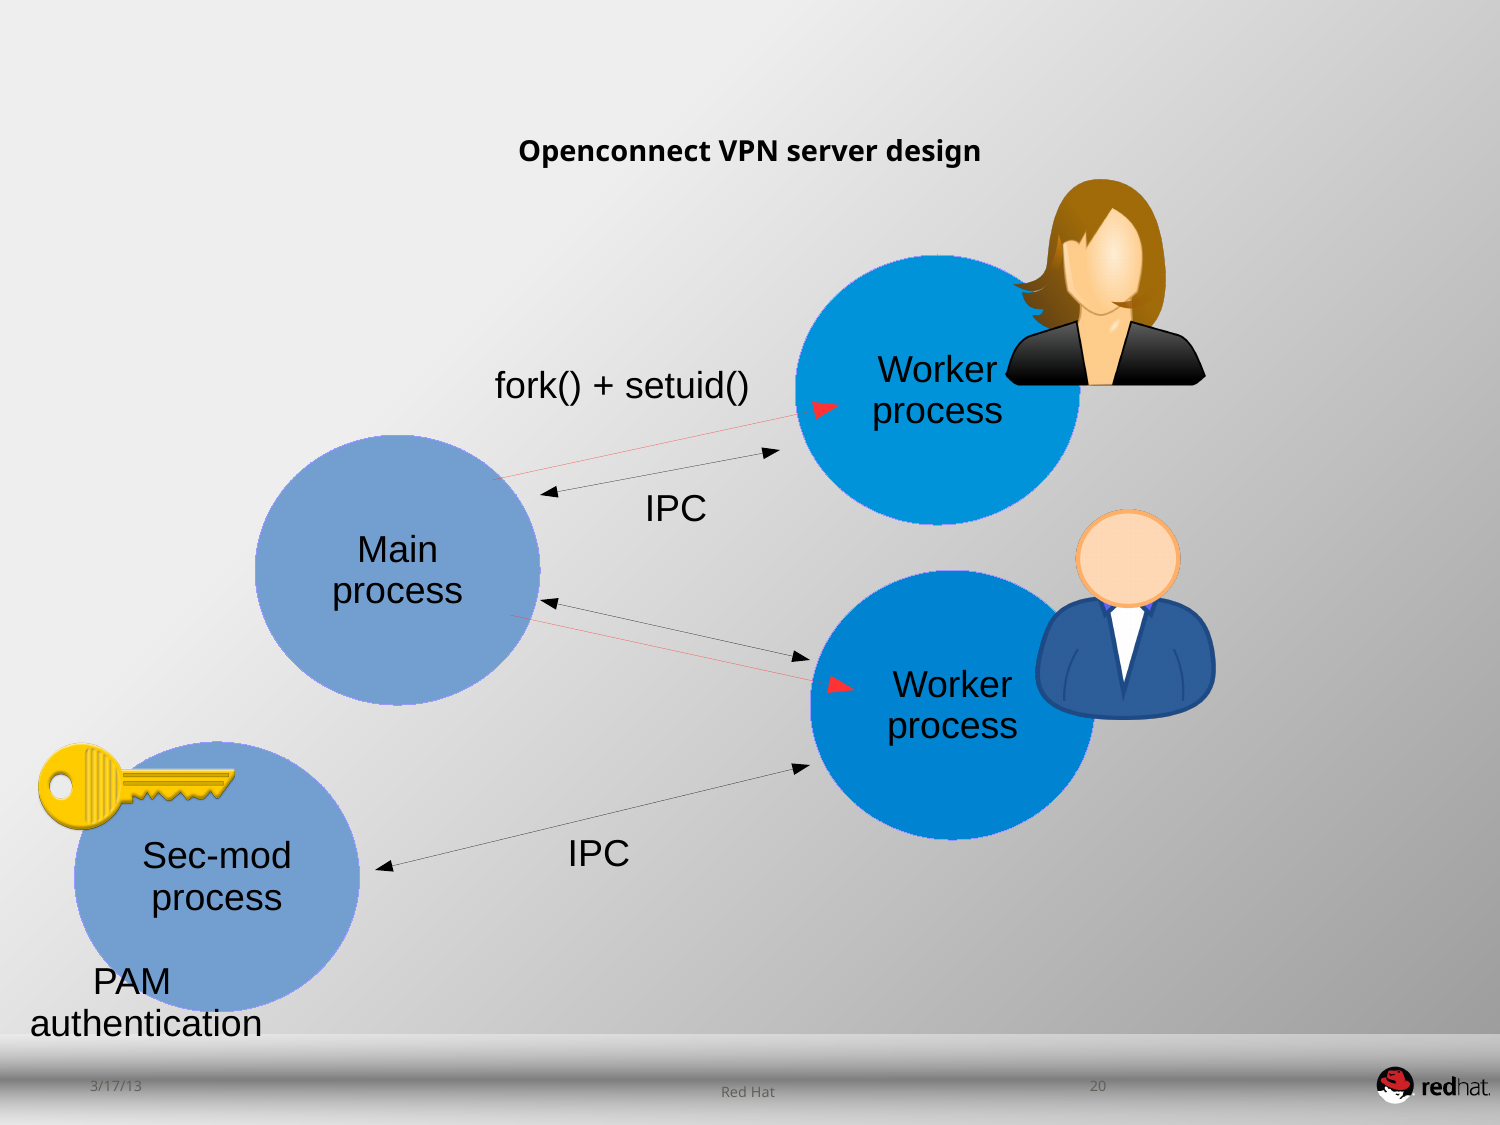

# Openconnect VPN server design
Worker
process
fork() + setuid()
Main
process
IPC
Worker
process
Sec-mod
process
IPC
 PAM
authentication
3/17/13
Red Hat